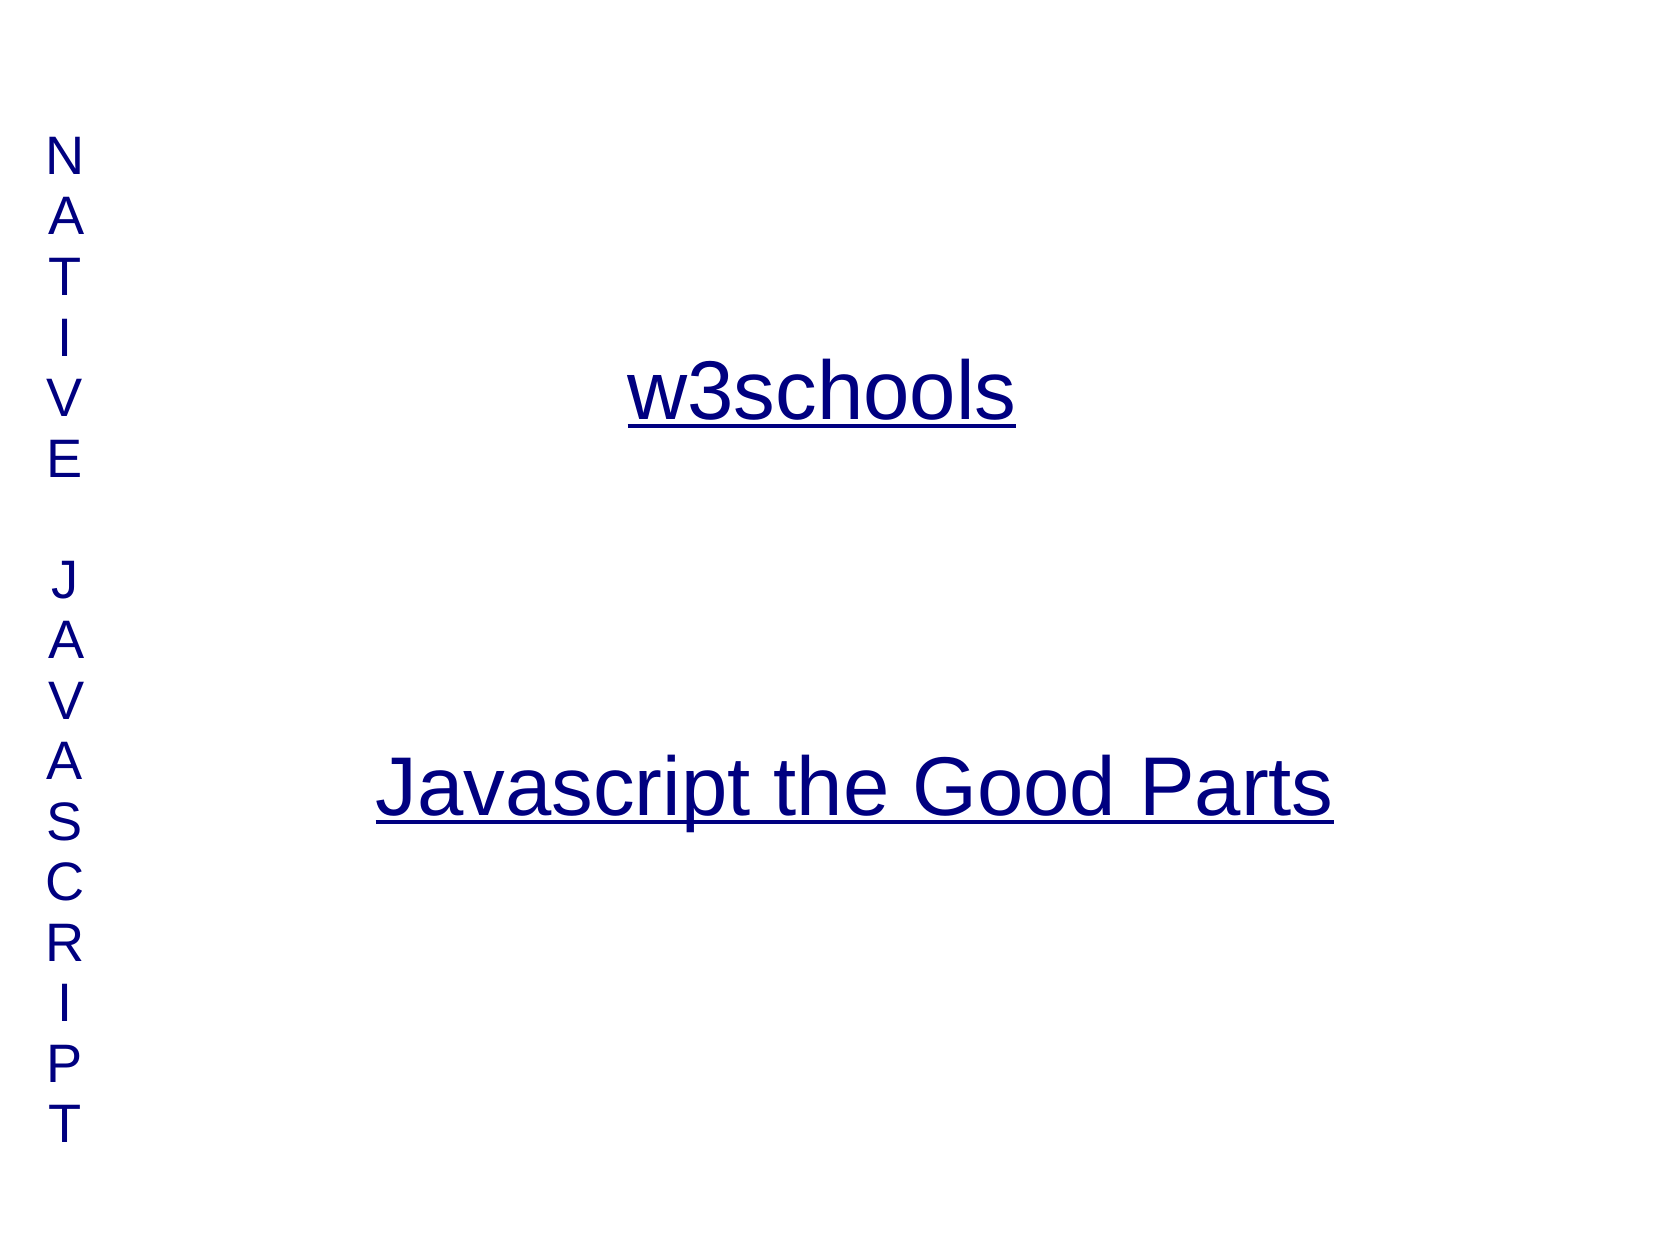

NATIVE
JAVASCRIPT
w3schools
Javascript the Good Parts